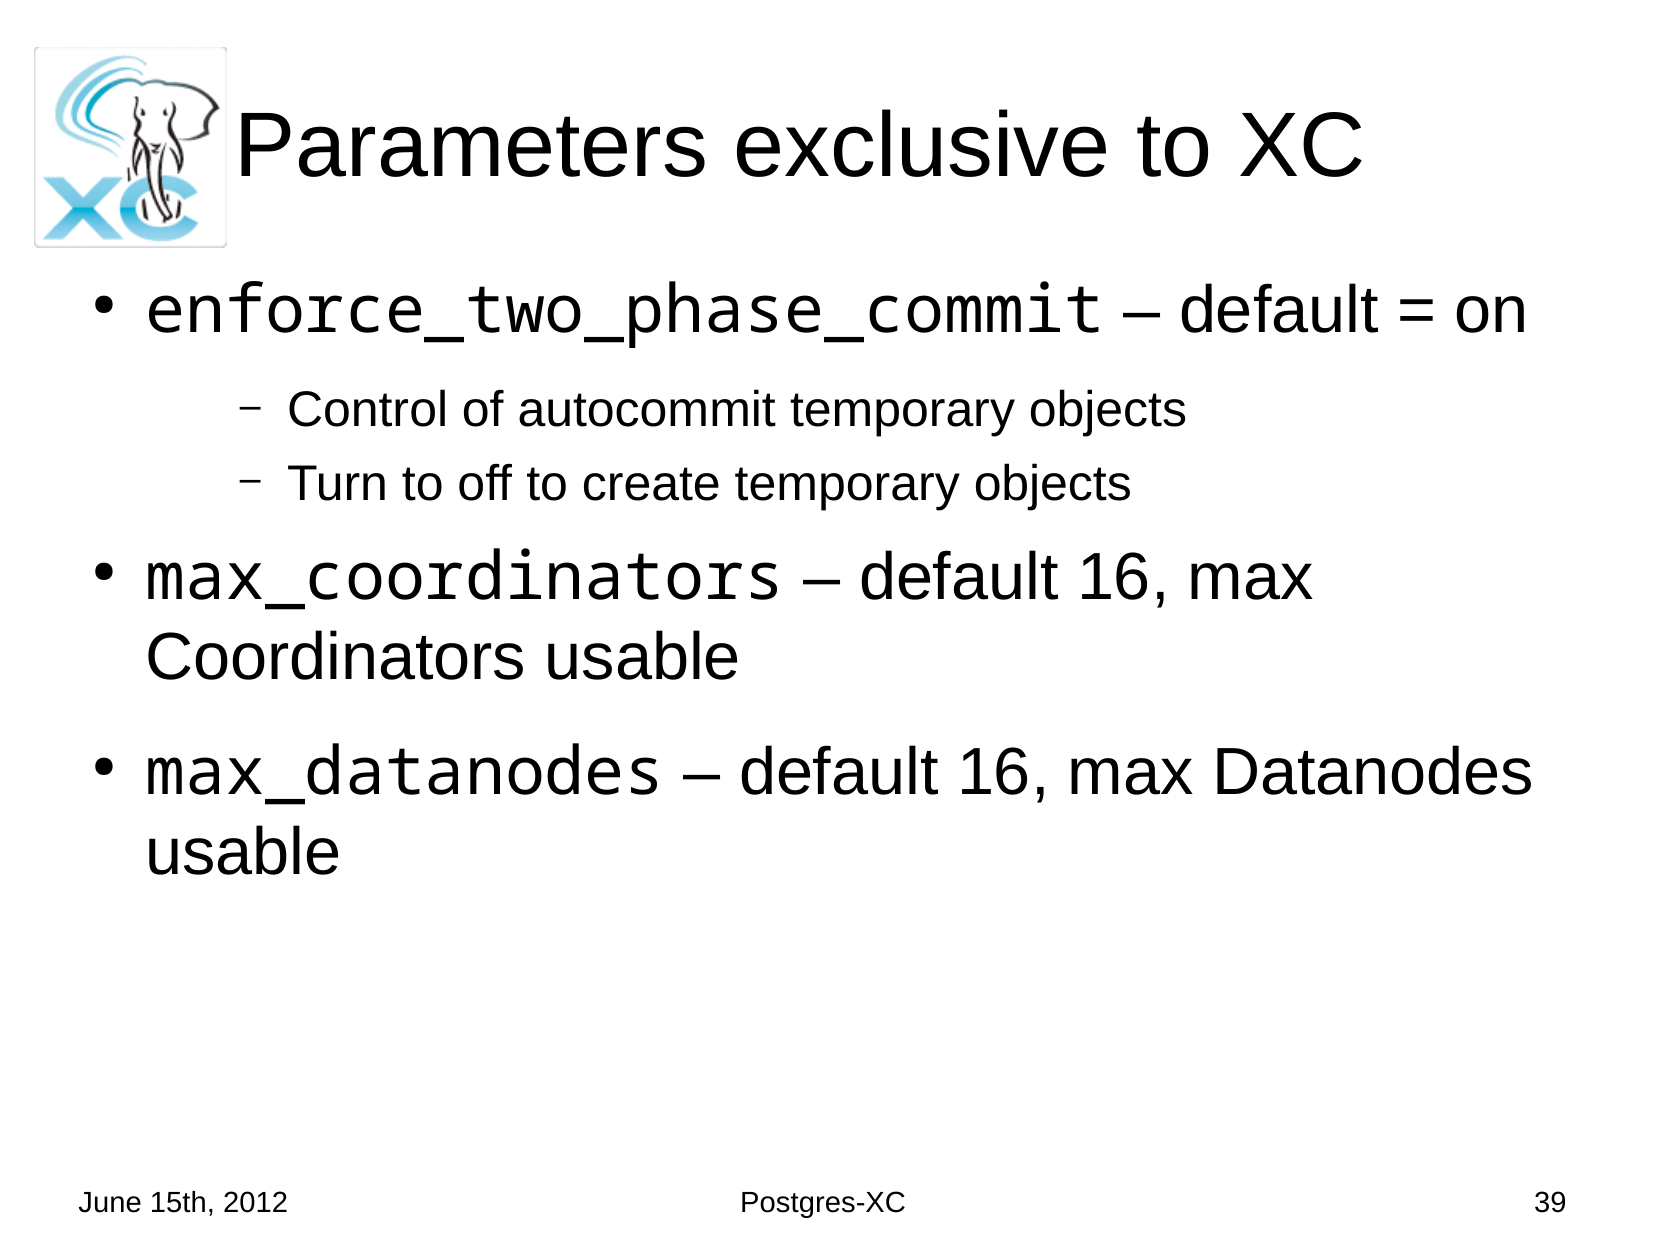

# Parameters exclusive to XC
enforce_two_phase_commit – default = on
Control of autocommit temporary objects
Turn to off to create temporary objects
max_coordinators – default 16, max Coordinators usable
max_datanodes – default 16, max Datanodes usable
39